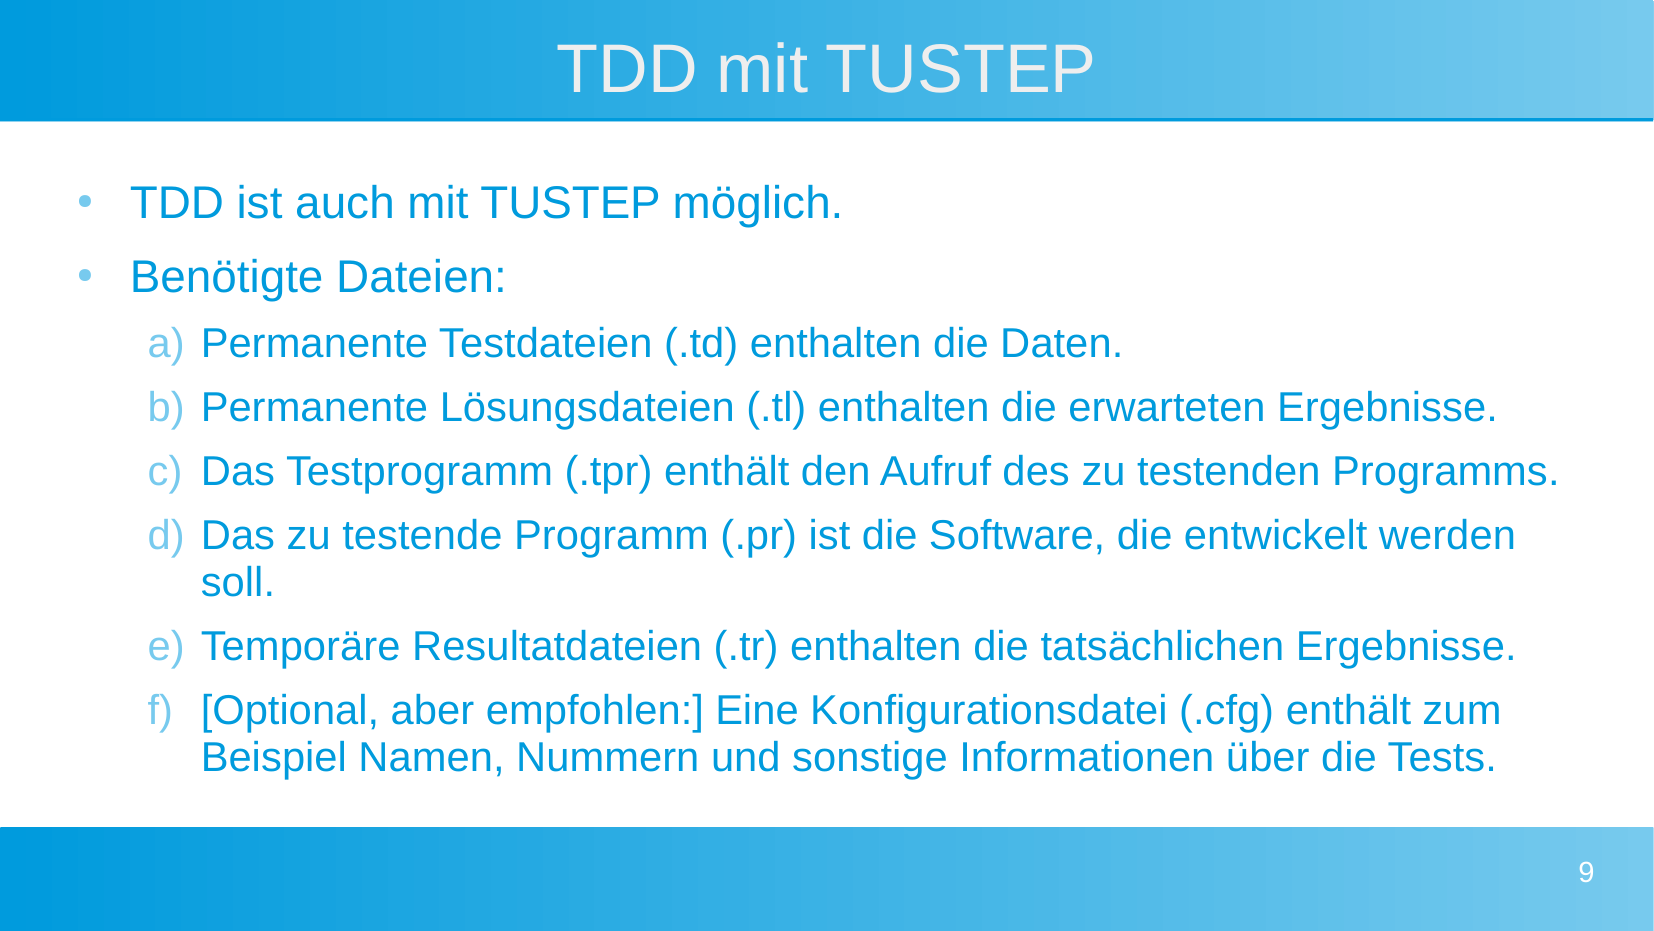

# TDD mit TUSTEP
TDD ist auch mit TUSTEP möglich.
Benötigte Dateien:
Permanente Testdateien (.td) enthalten die Daten.
Permanente Lösungsdateien (.tl) enthalten die erwarteten Ergebnisse.
Das Testprogramm (.tpr) enthält den Aufruf des zu testenden Programms.
Das zu testende Programm (.pr) ist die Software, die entwickelt werden soll.
Temporäre Resultatdateien (.tr) enthalten die tatsächlichen Ergebnisse.
[Optional, aber empfohlen:] Eine Konfigurationsdatei (.cfg) enthält zum Beispiel Namen, Nummern und sonstige Informationen über die Tests.
9